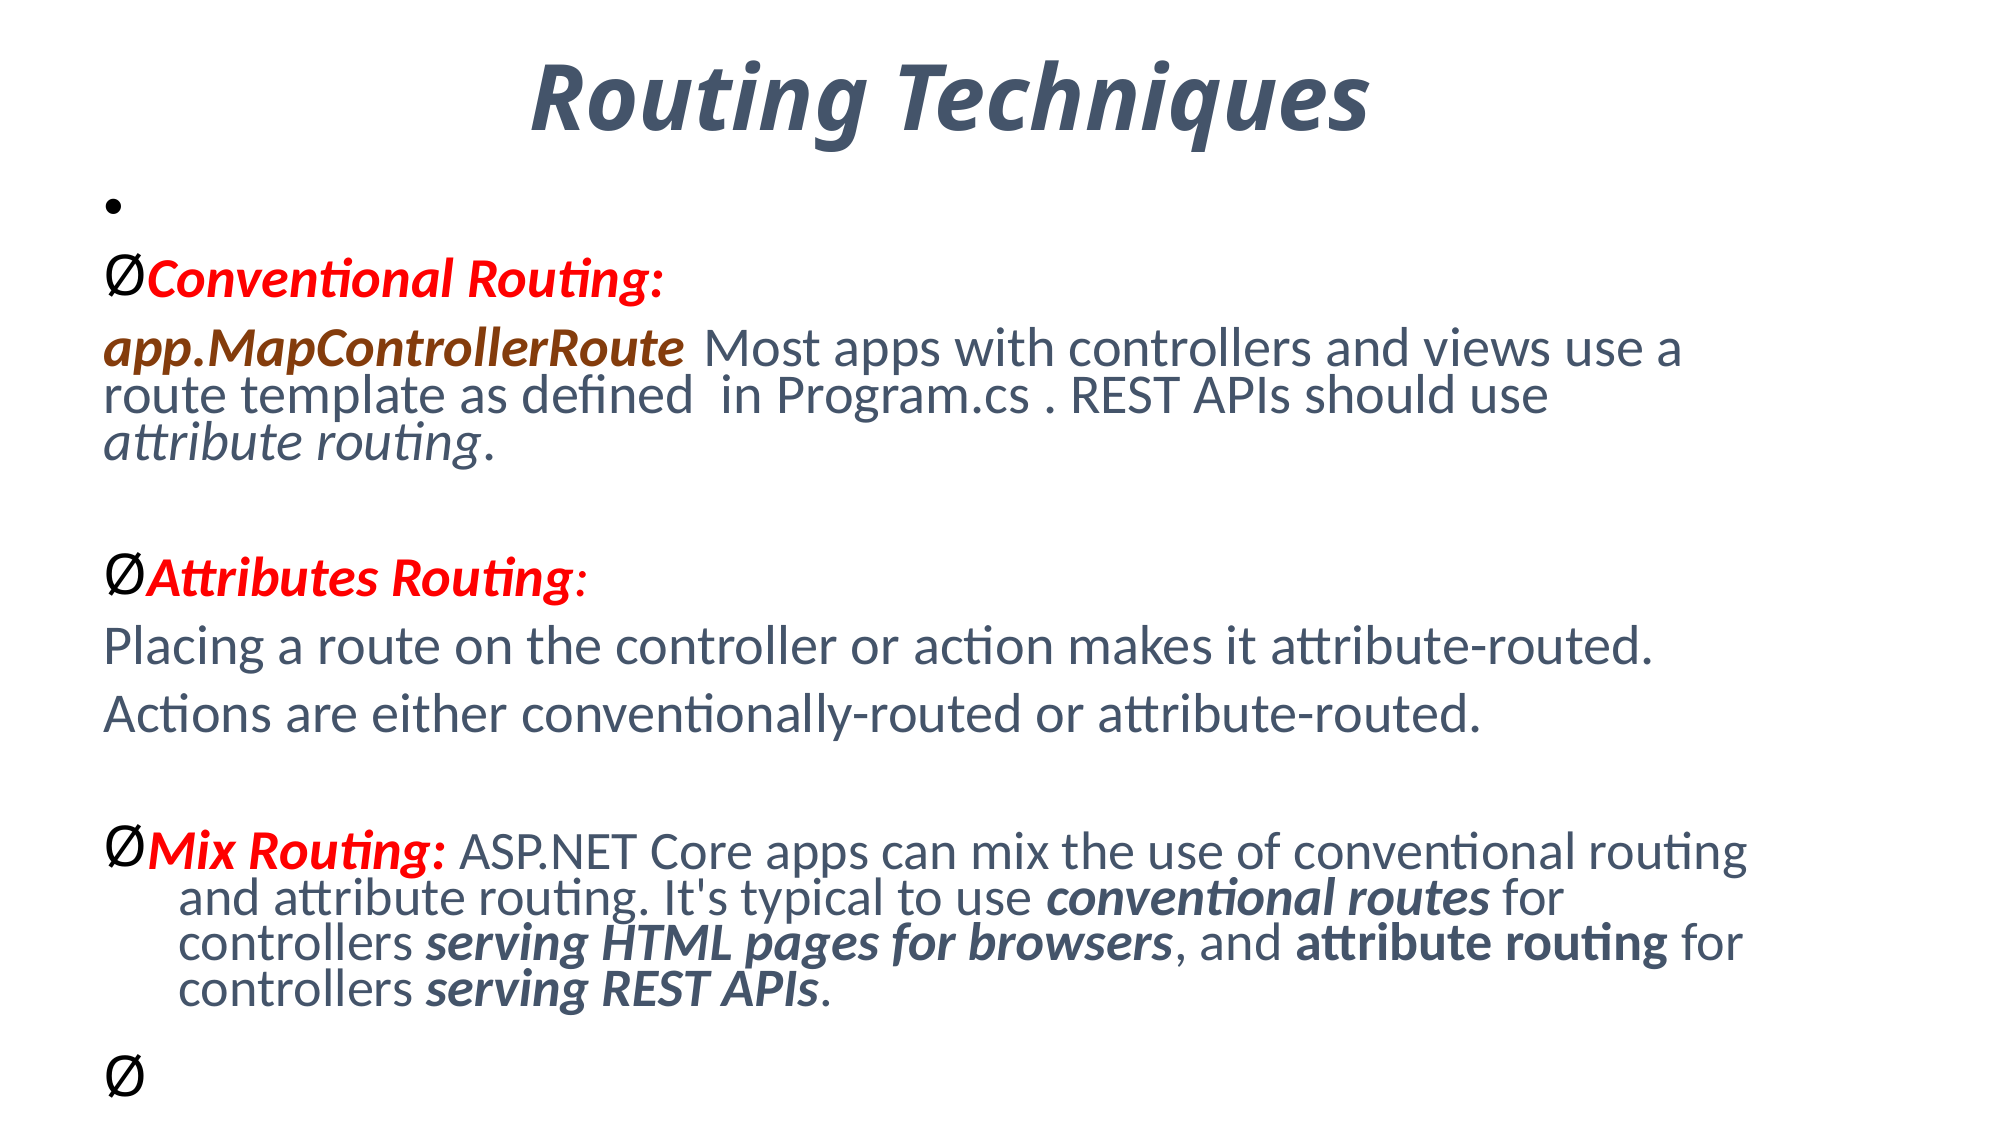

# Routing Techniques
Conventional Routing:
app.MapControllerRoute 	Most apps with controllers and views use a route template as defined in Program.cs . REST APIs should use attribute routing.
Attributes Routing:
Placing a route on the controller or action makes it attribute-routed.
Actions are either conventionally-routed or attribute-routed.
Mix Routing: ASP.NET Core apps can mix the use of conventional routing and attribute routing. It's typical to use conventional routes for controllers serving HTML pages for browsers, and attribute routing for controllers serving REST APIs.